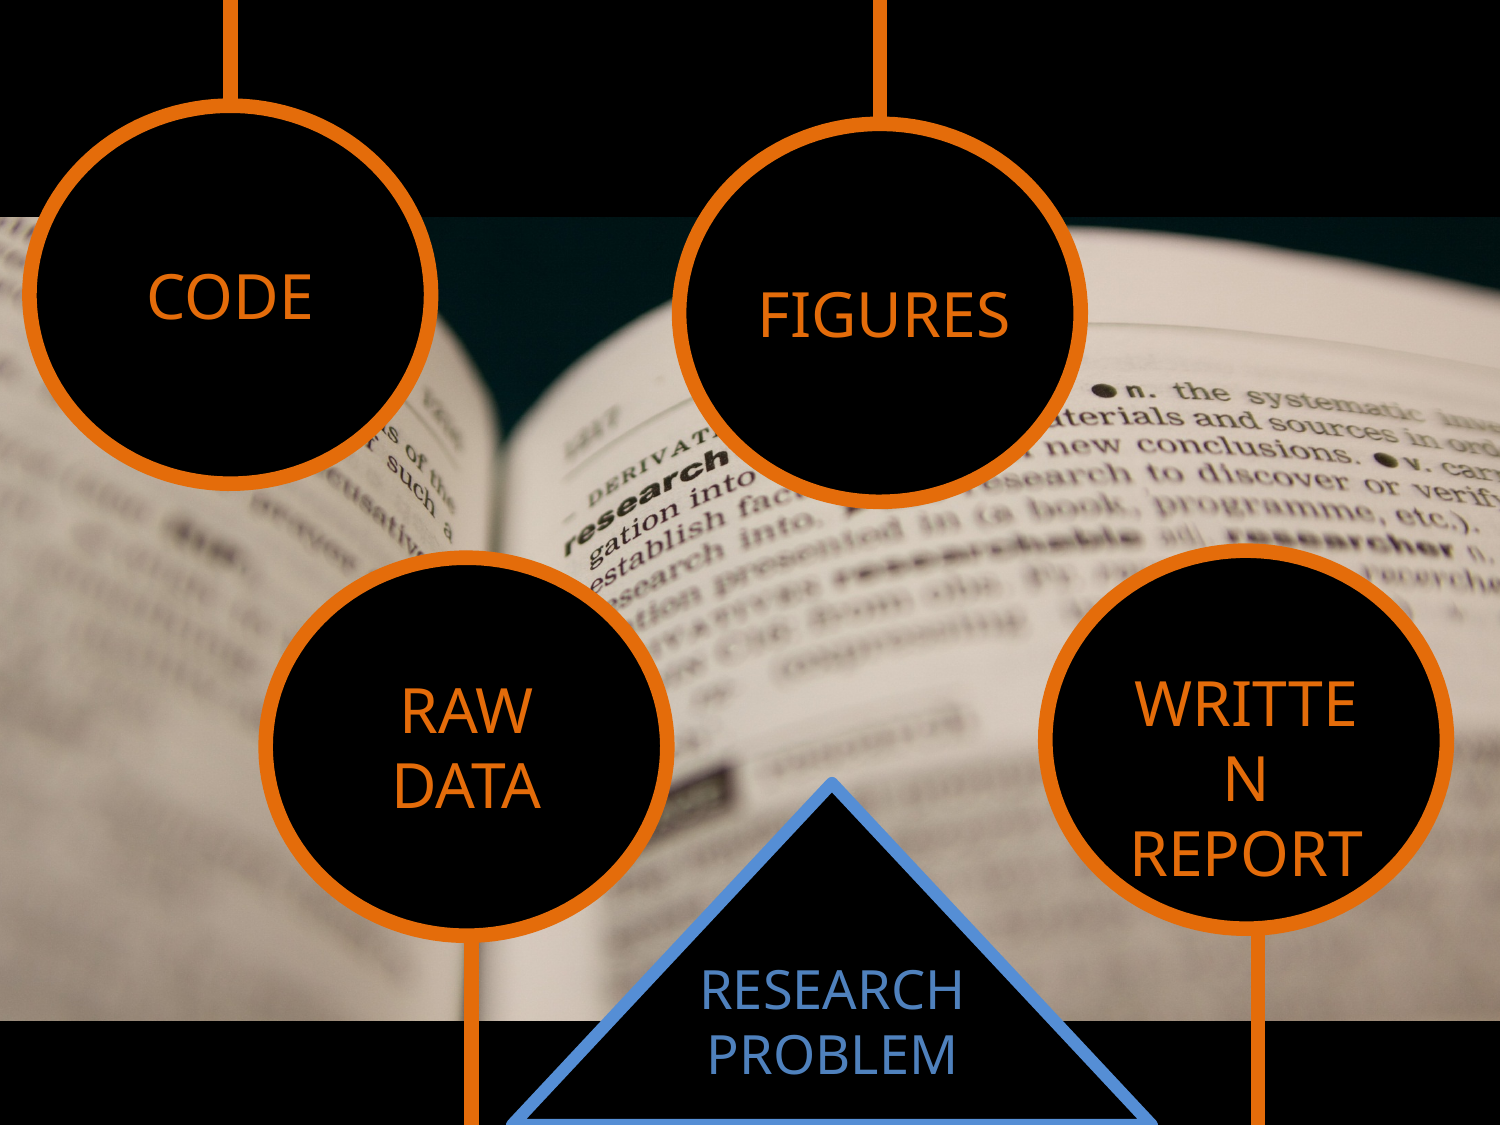

CODE
FIGURES
WRITTEN REPORT
RAW DATA
RESEARCH PROBLEM